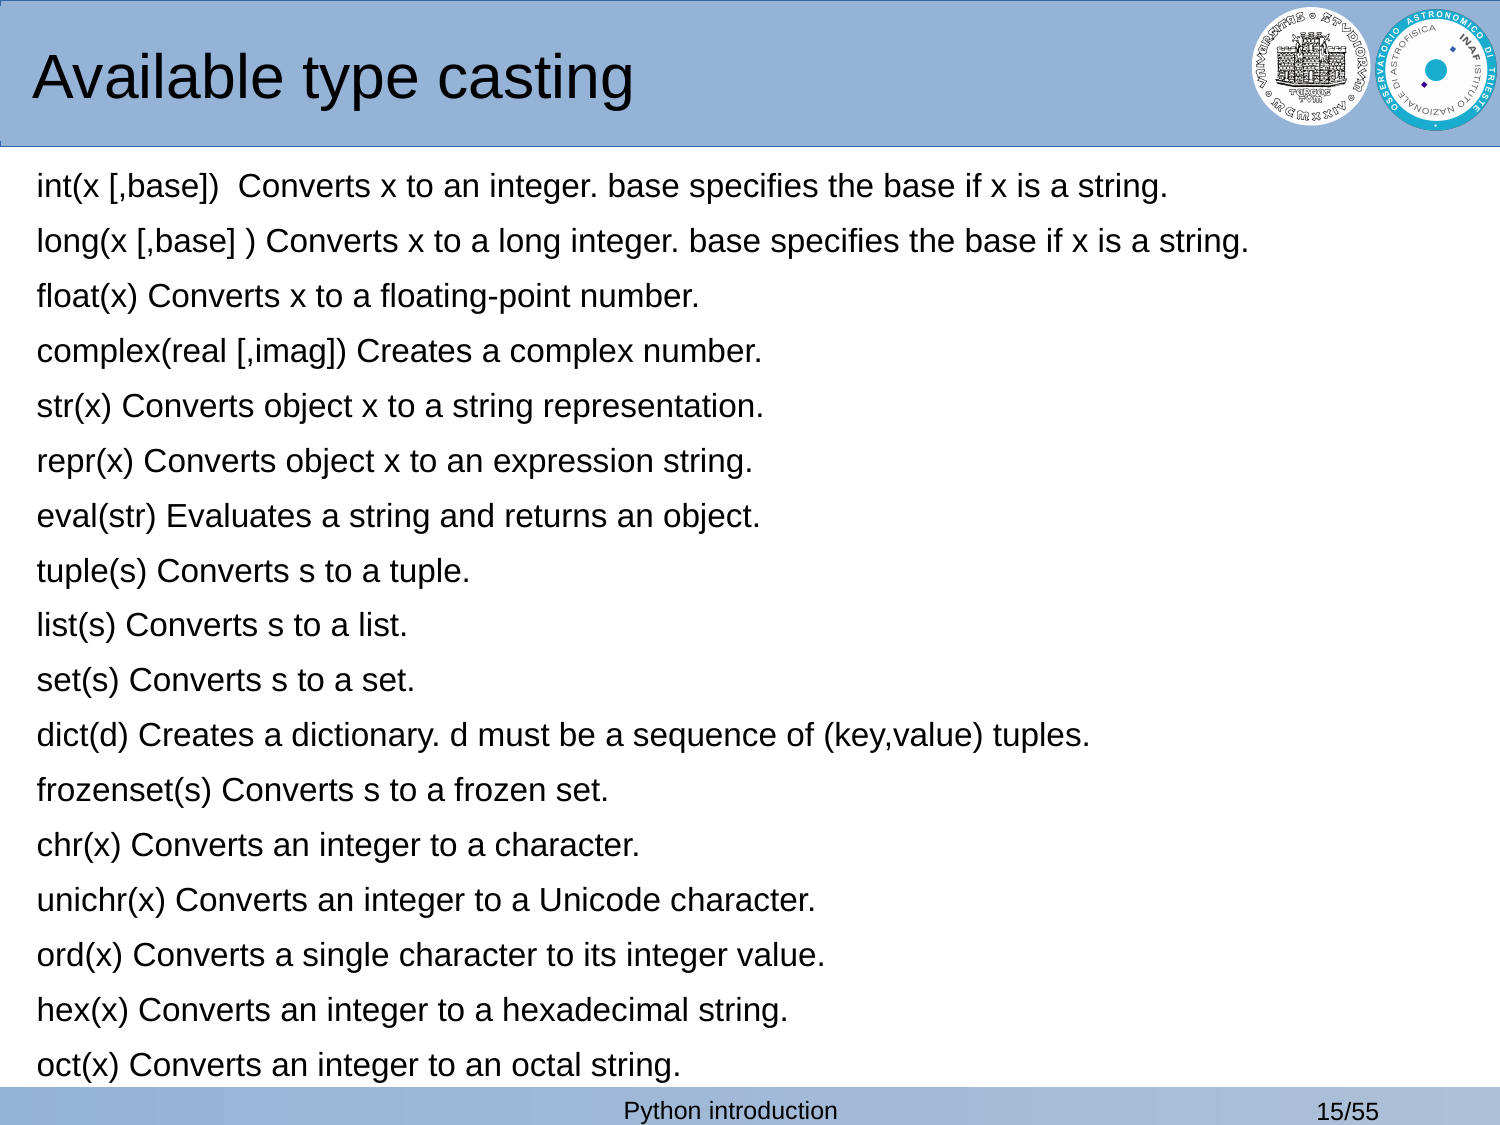

Available type casting
# int(x [,base]) Converts x to an integer. base specifies the base if x is a string.
long(x [,base] ) Converts x to a long integer. base specifies the base if x is a string.
float(x) Converts x to a floating-point number.
complex(real [,imag]) Creates a complex number.
str(x) Converts object x to a string representation.
repr(x) Converts object x to an expression string.
eval(str) Evaluates a string and returns an object.
tuple(s) Converts s to a tuple.
list(s) Converts s to a list.
set(s) Converts s to a set.
dict(d) Creates a dictionary. d must be a sequence of (key,value) tuples.
frozenset(s) Converts s to a frozen set.
chr(x) Converts an integer to a character.
unichr(x) Converts an integer to a Unicode character.
ord(x) Converts a single character to its integer value.
hex(x) Converts an integer to a hexadecimal string.
oct(x) Converts an integer to an octal string.